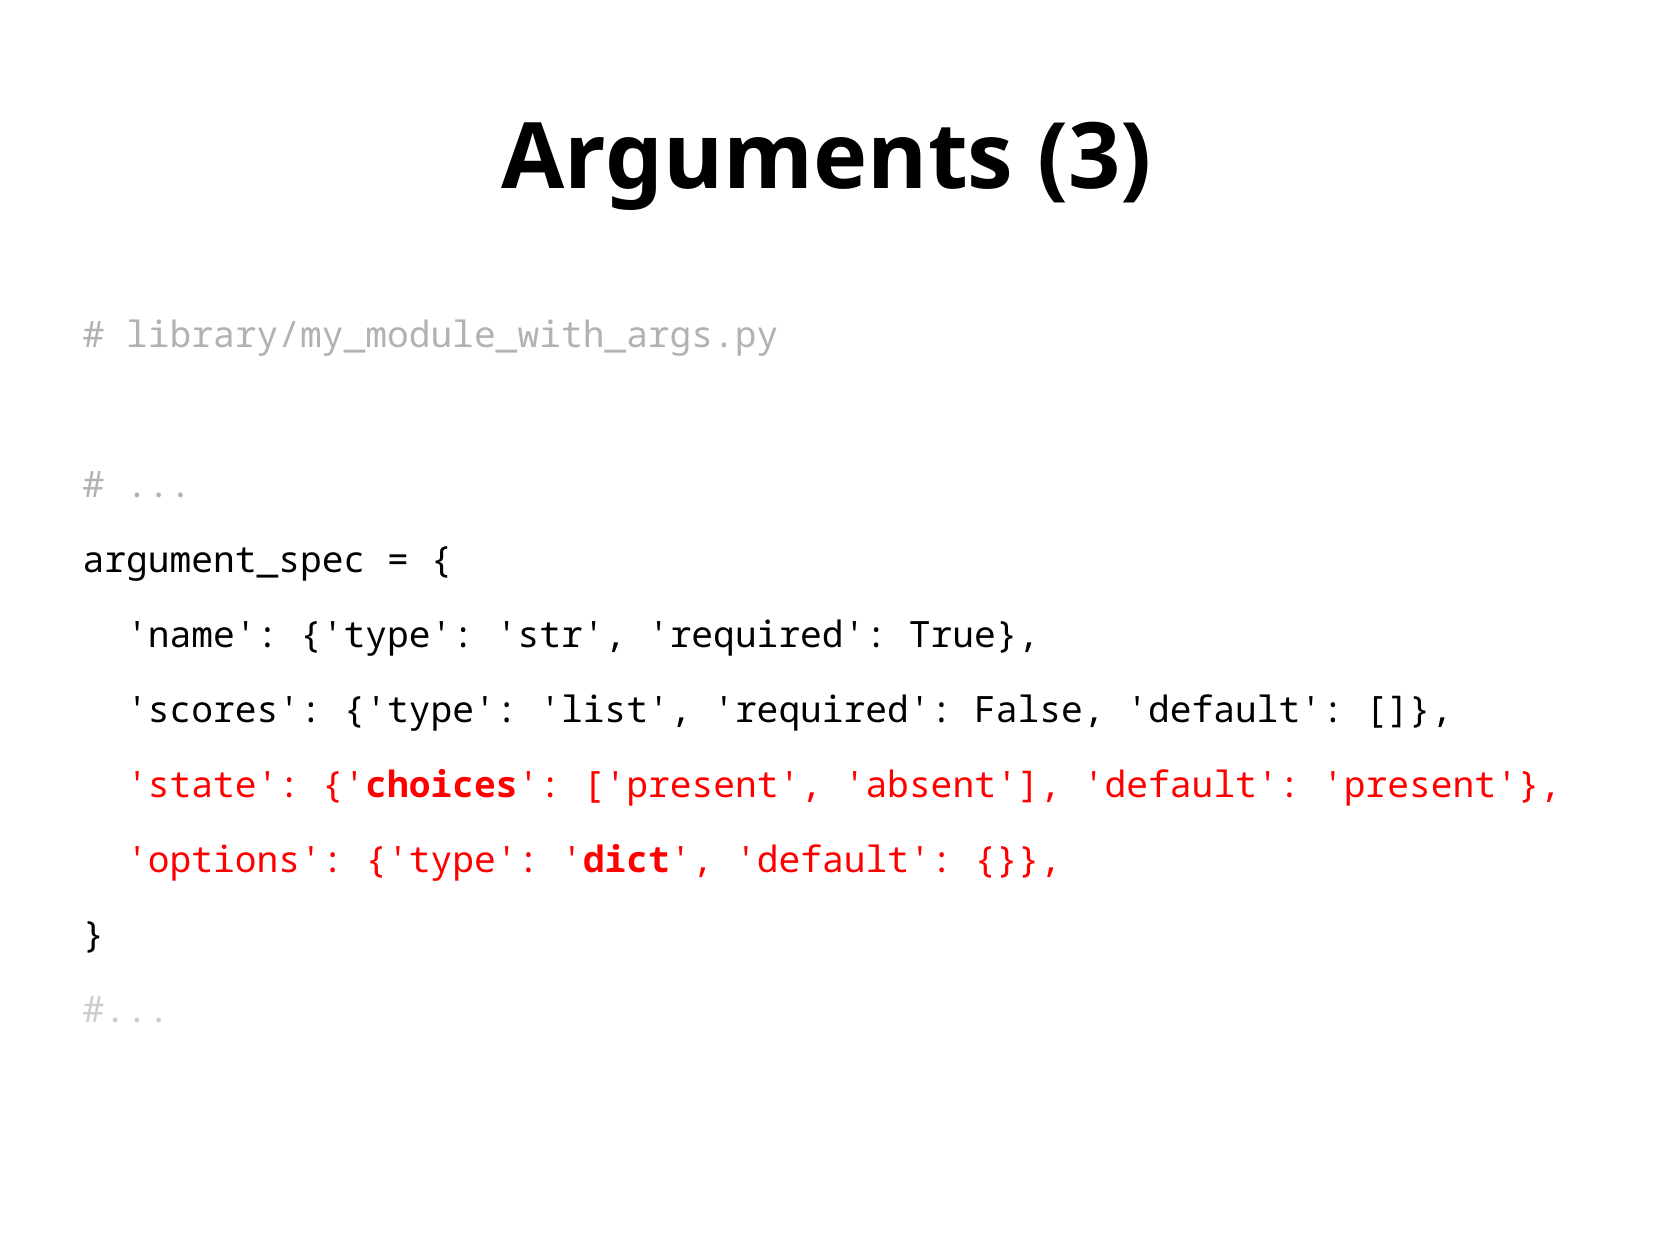

# Arguments (3)
# library/my_module_with_args.py
# ...
argument_spec = {
 'name': {'type': 'str', 'required': True},
 'scores': {'type': 'list', 'required': False, 'default': []},
 'state': {'choices': ['present', 'absent'], 'default': 'present'},
 'options': {'type': 'dict', 'default': {}},
}
#...